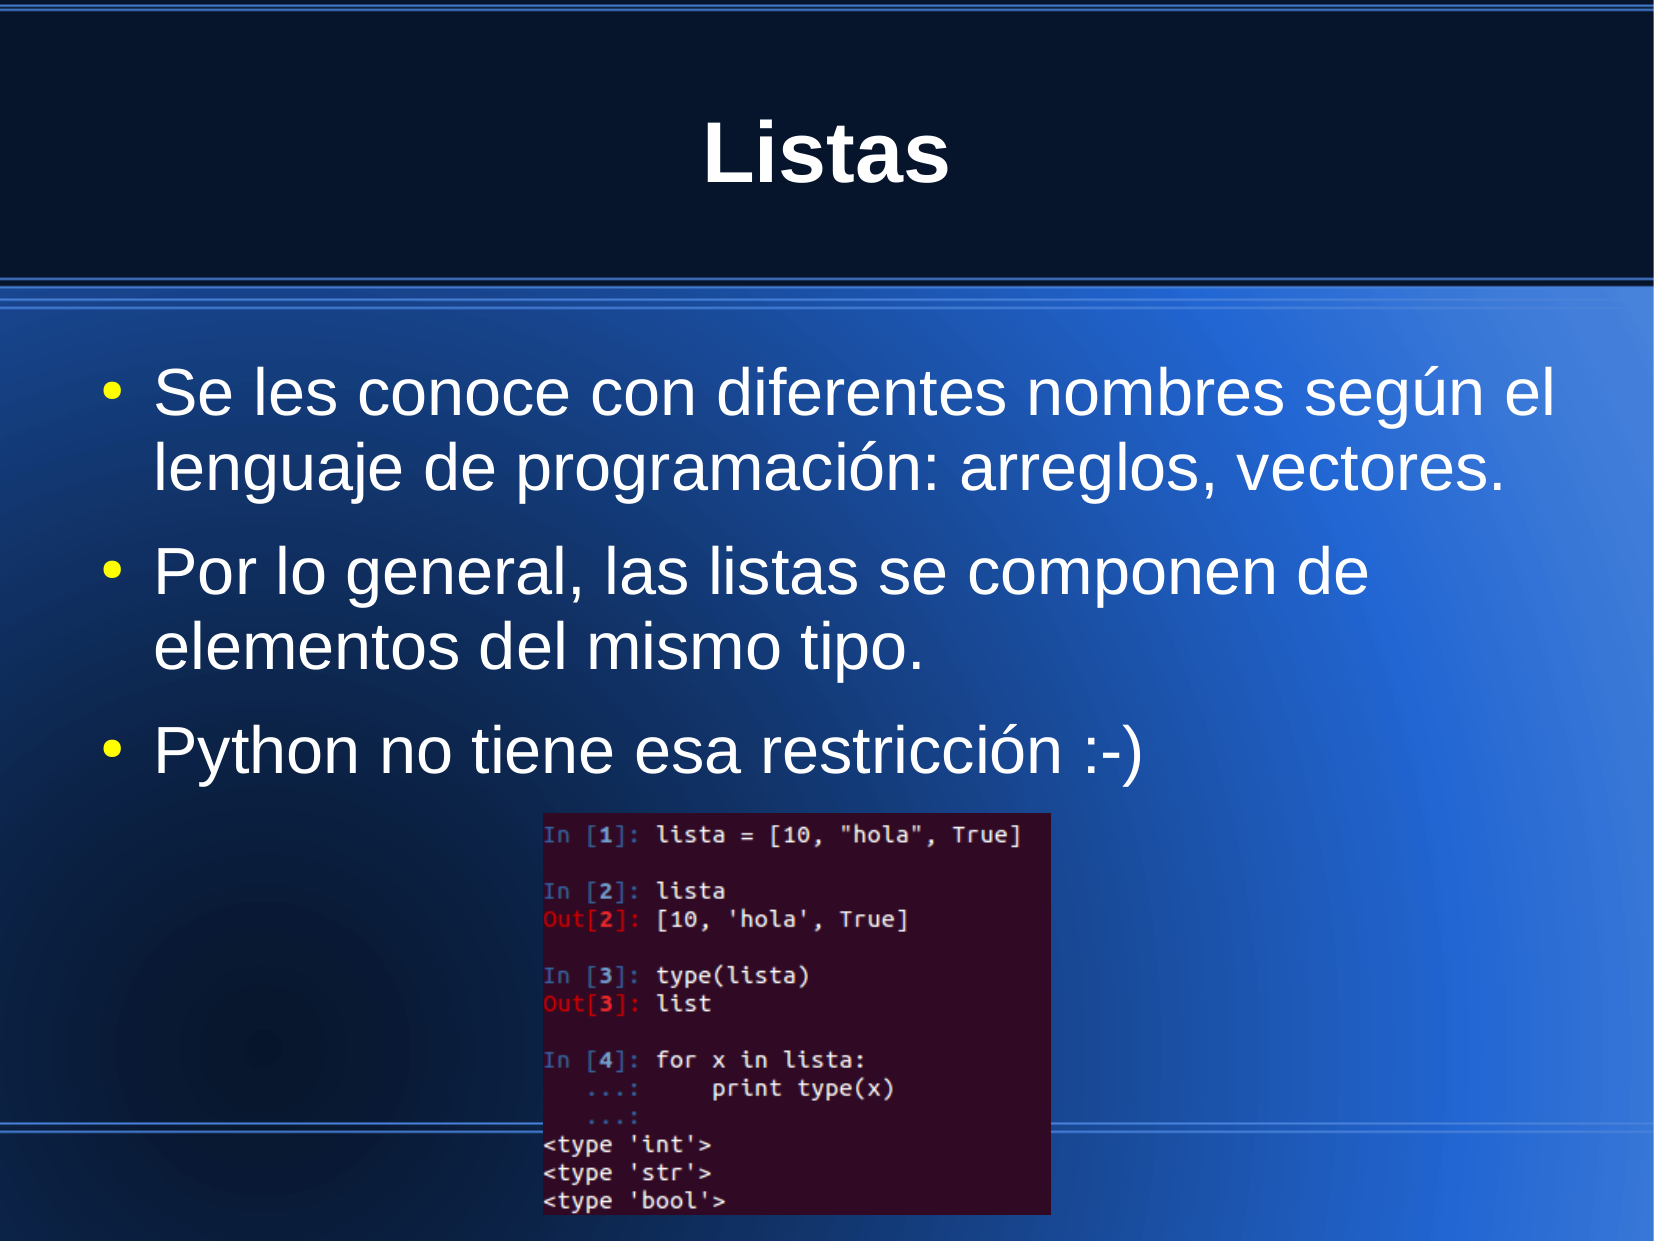

# Listas
Se les conoce con diferentes nombres según el lenguaje de programación: arreglos, vectores.
Por lo general, las listas se componen de elementos del mismo tipo.
Python no tiene esa restricción :-)